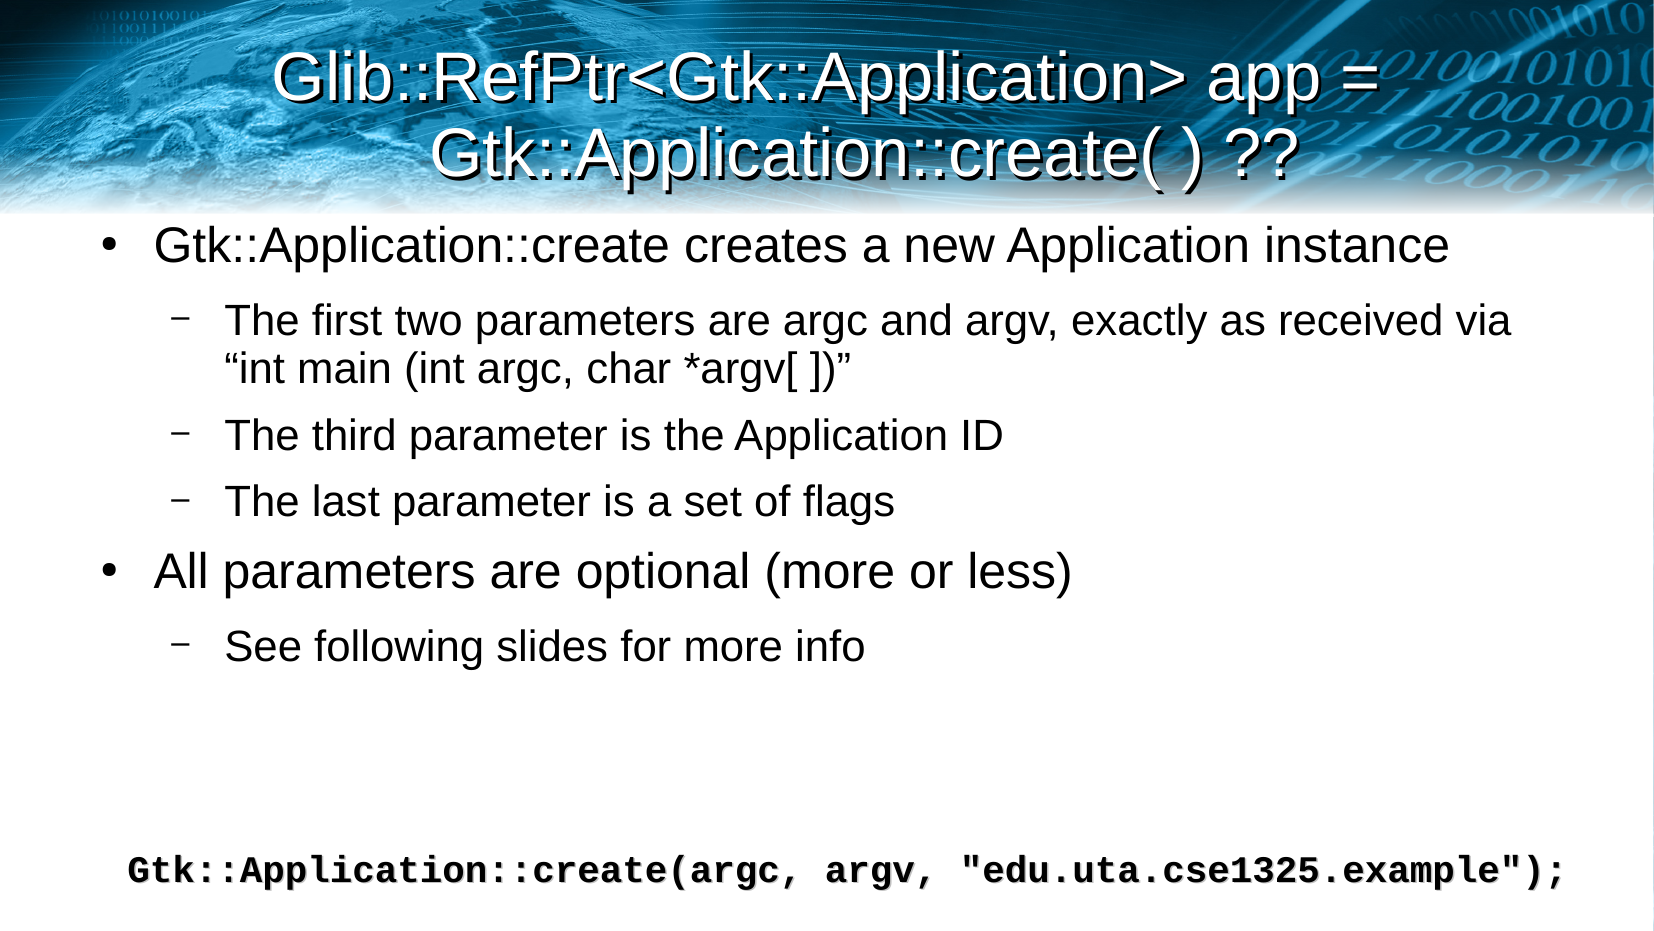

# Glib::RefPtr<Gtk::Application> app = Gtk::Application::create( ) ??
Gtk::Application::create creates a new Application instance
The first two parameters are argc and argv, exactly as received via “int main (int argc, char *argv[ ])”
The third parameter is the Application ID
The last parameter is a set of flags
All parameters are optional (more or less)
See following slides for more info
Gtk::Application::create(argc, argv, "edu.uta.cse1325.example");